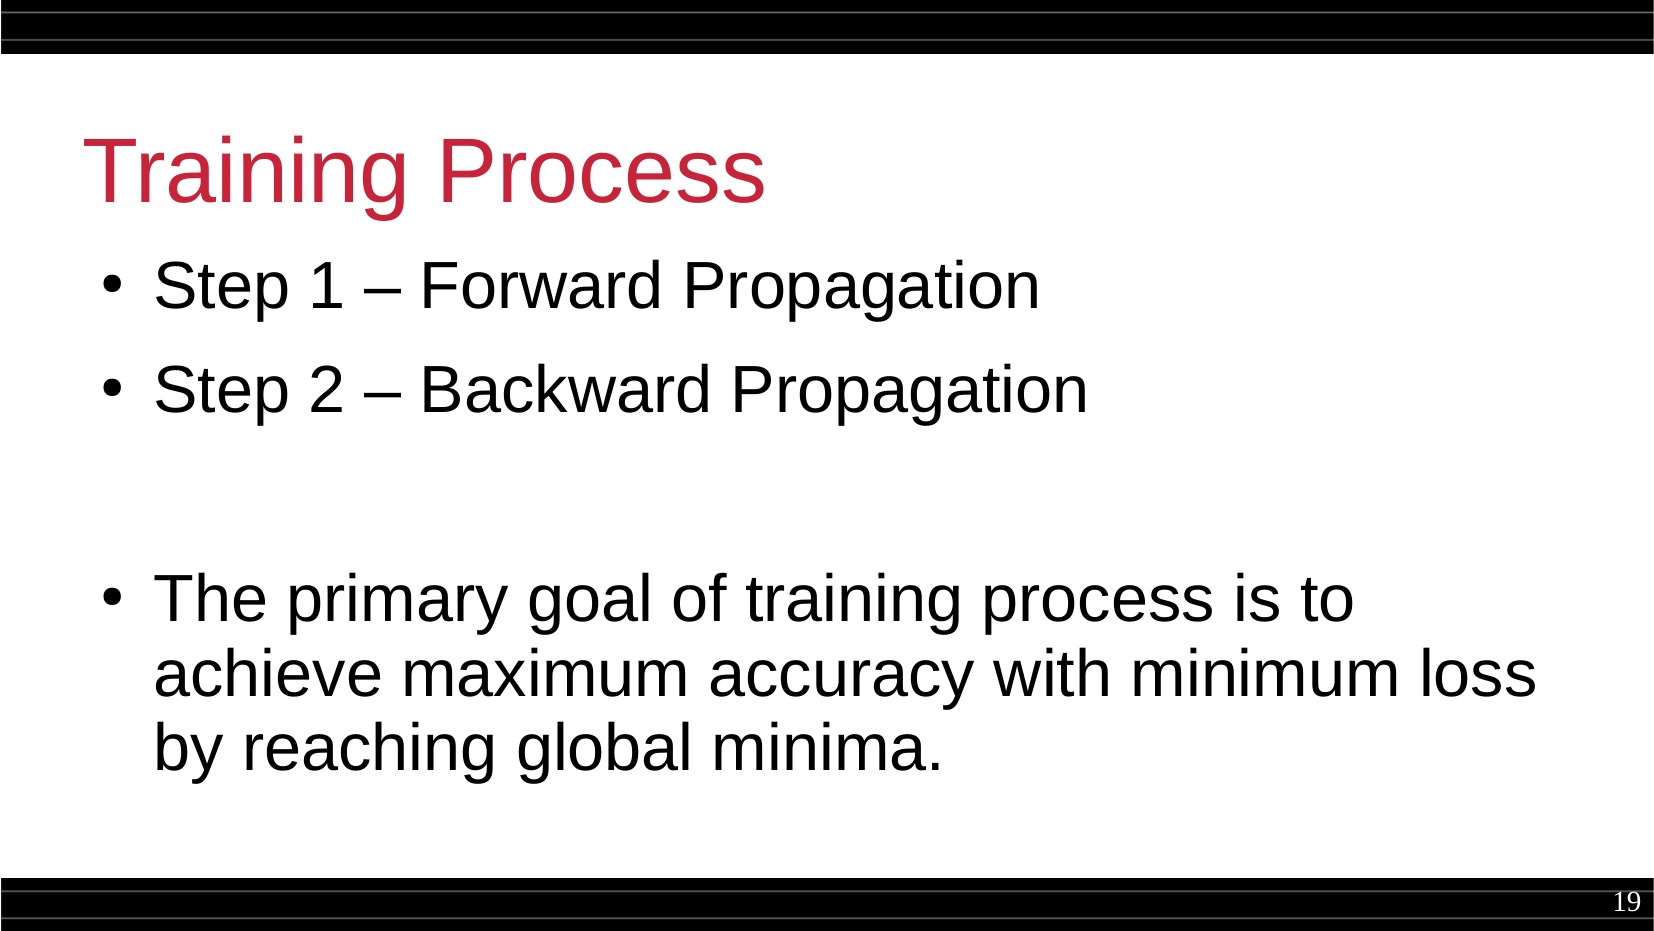

# Training Process
Step 1 – Forward Propagation
Step 2 – Backward Propagation
The primary goal of training process is to achieve maximum accuracy with minimum loss by reaching global minima.